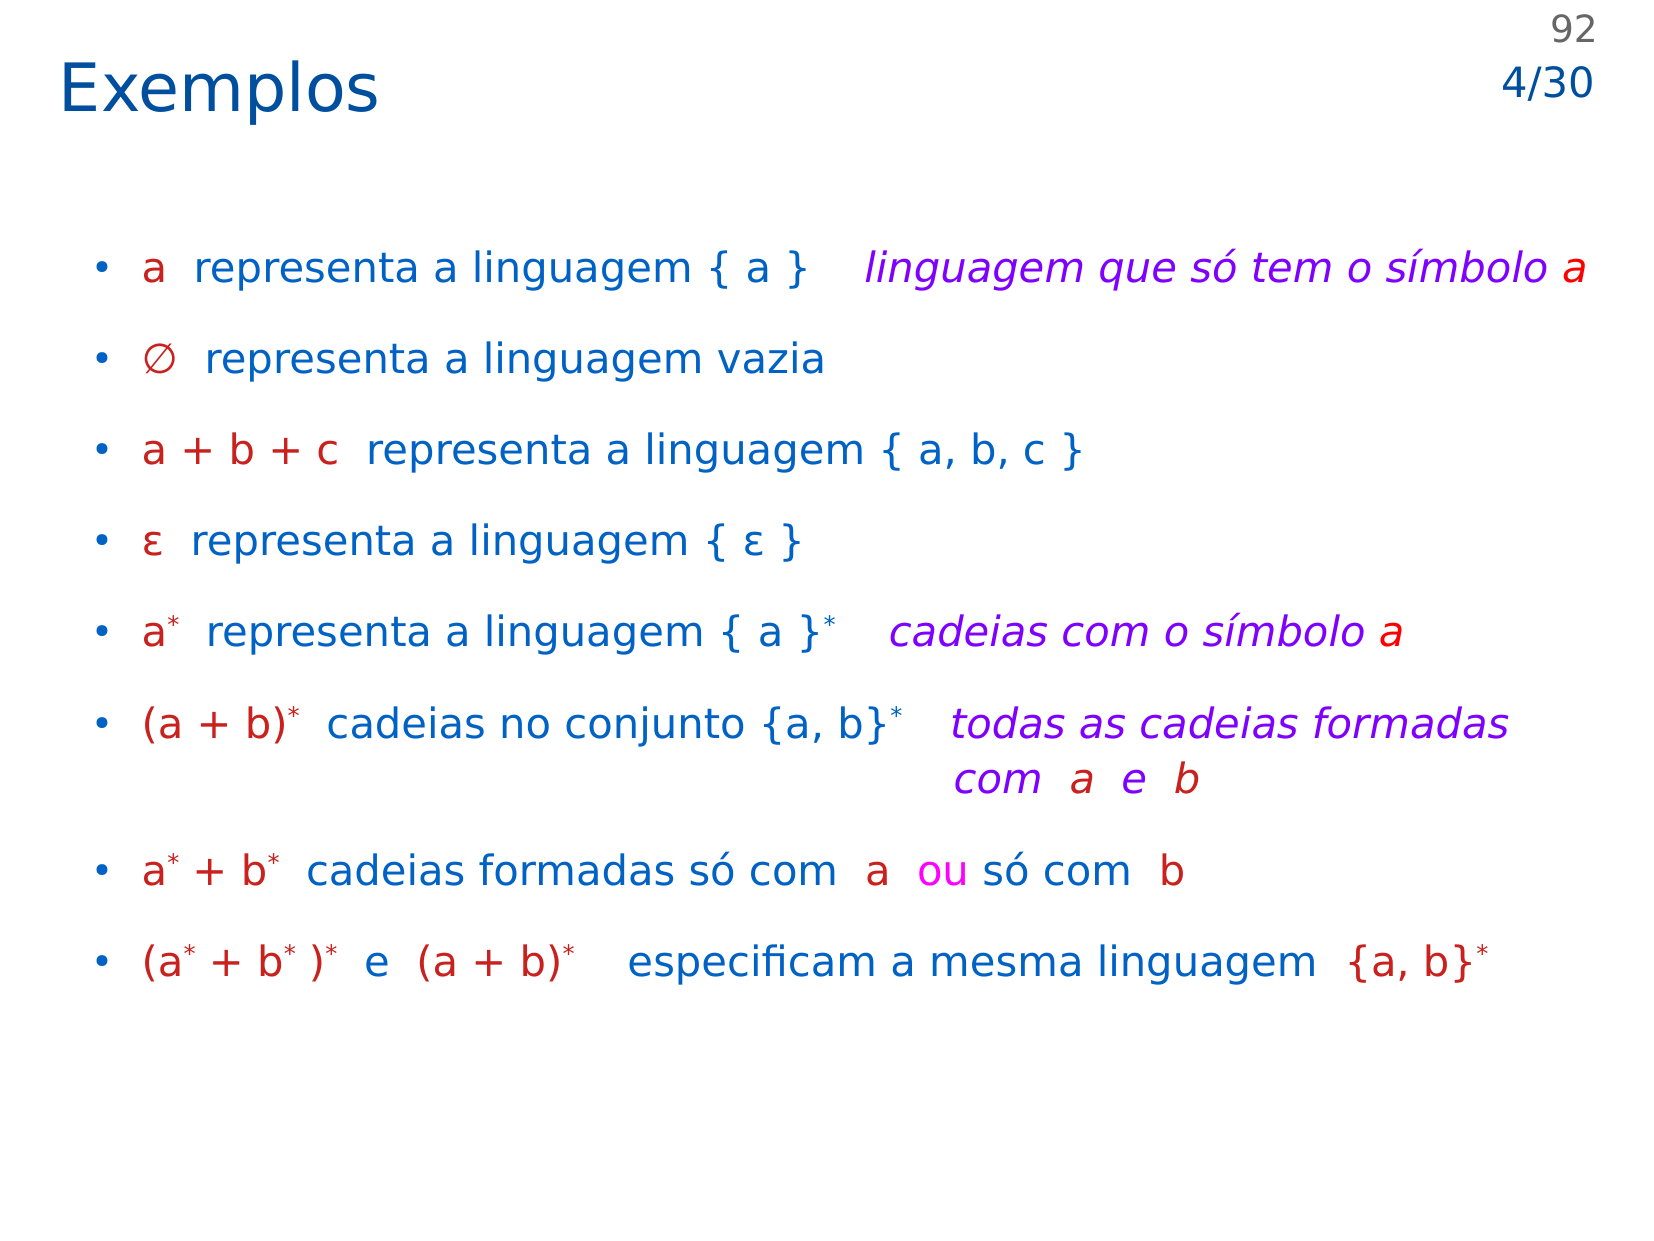

92
# Exemplos
4
a representa a linguagem { a } linguagem que só tem o símbolo a
∅ representa a linguagem vazia
a + b + c representa a linguagem { a, b, c }
ε representa a linguagem { ε }
a* representa a linguagem { a }* cadeias com o símbolo a
(a + b)* cadeias no conjunto {a, b}* todas as cadeias formadas 												com a e b
a* + b* cadeias formadas só com a ou só com b
(a* + b* )* e (a + b)* especificam a mesma linguagem {a, b}*